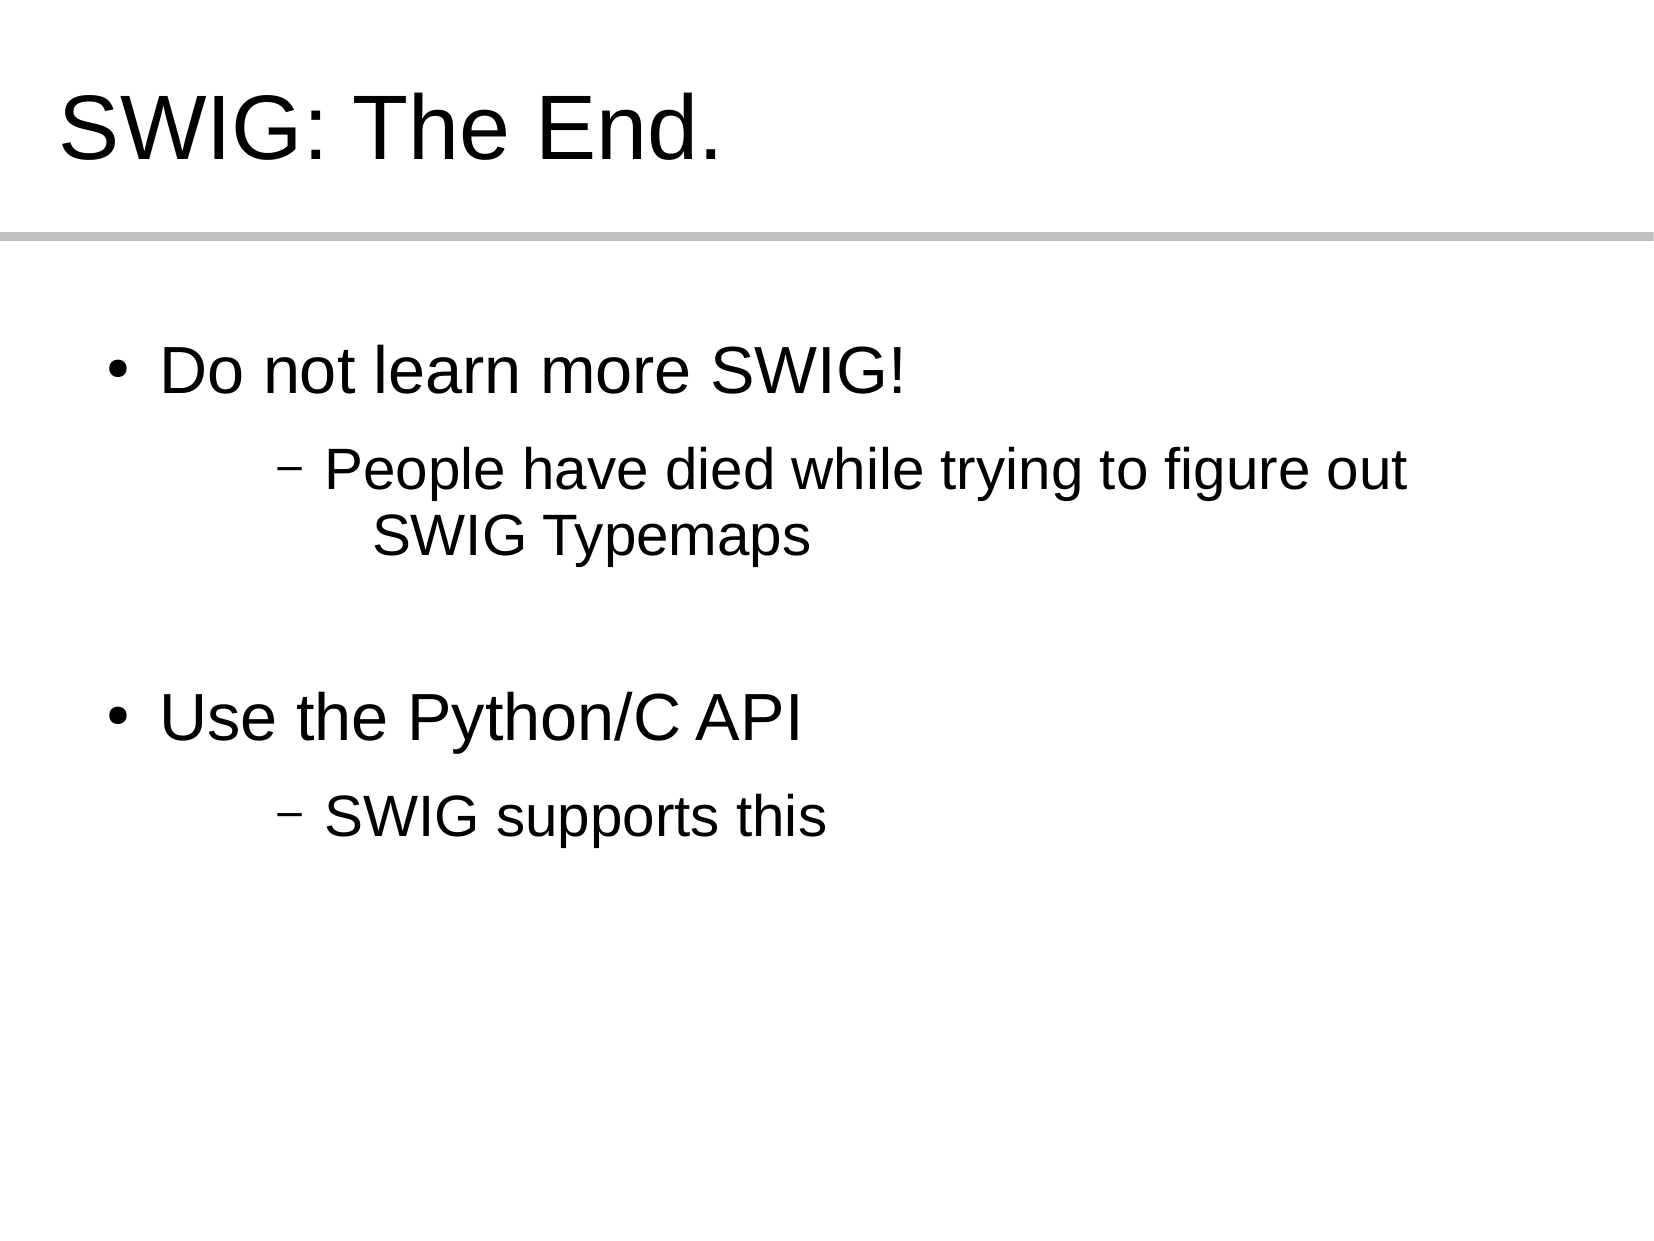

# SWIG: The End.
Do not learn more SWIG!
People have died while trying to figure out SWIG Typemaps
Use the Python/C API
SWIG supports this